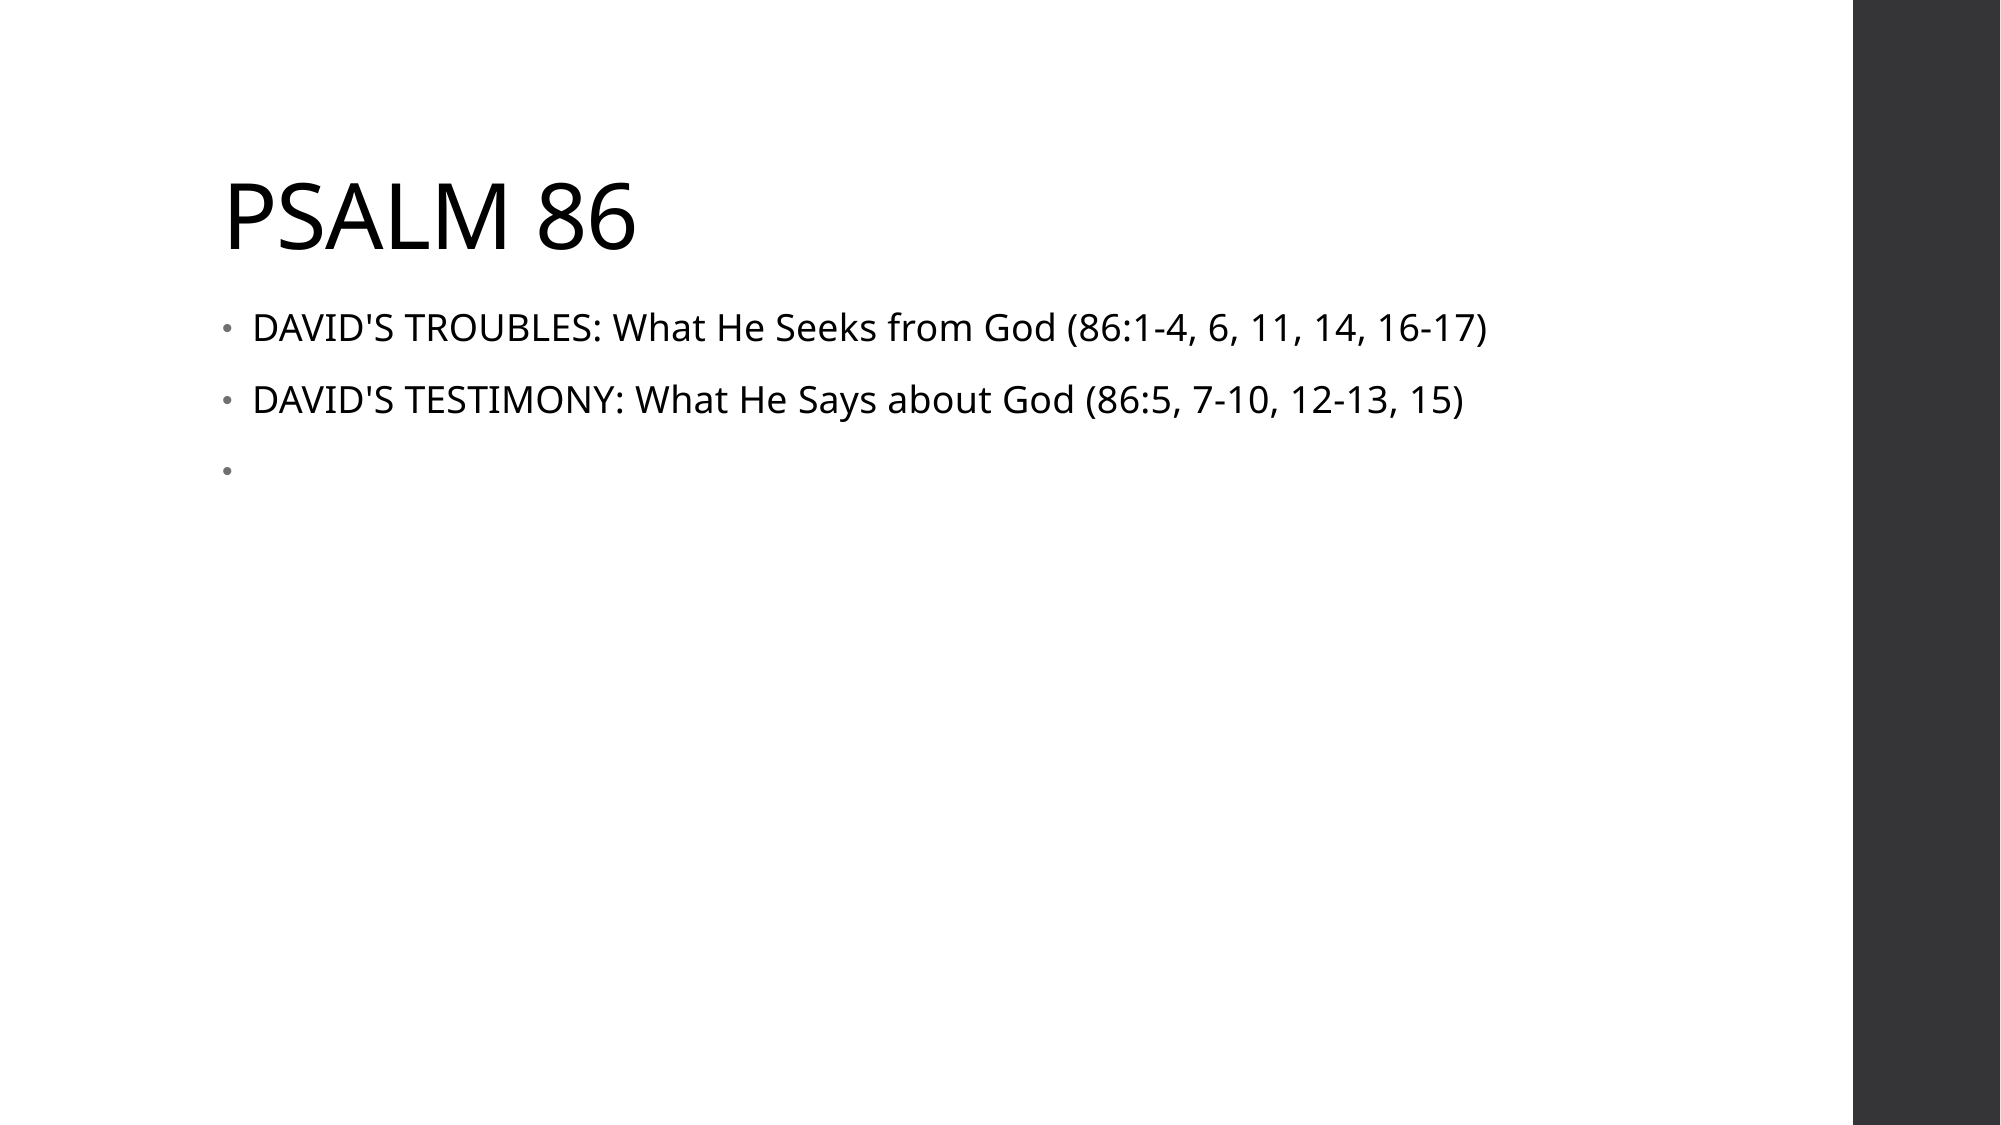

# PSALM 86
DAVID'S TROUBLES: What He Seeks from God (86:1-4, 6, 11, 14, 16-17)
DAVID'S TESTIMONY: What He Says about God (86:5, 7-10, 12-13, 15)